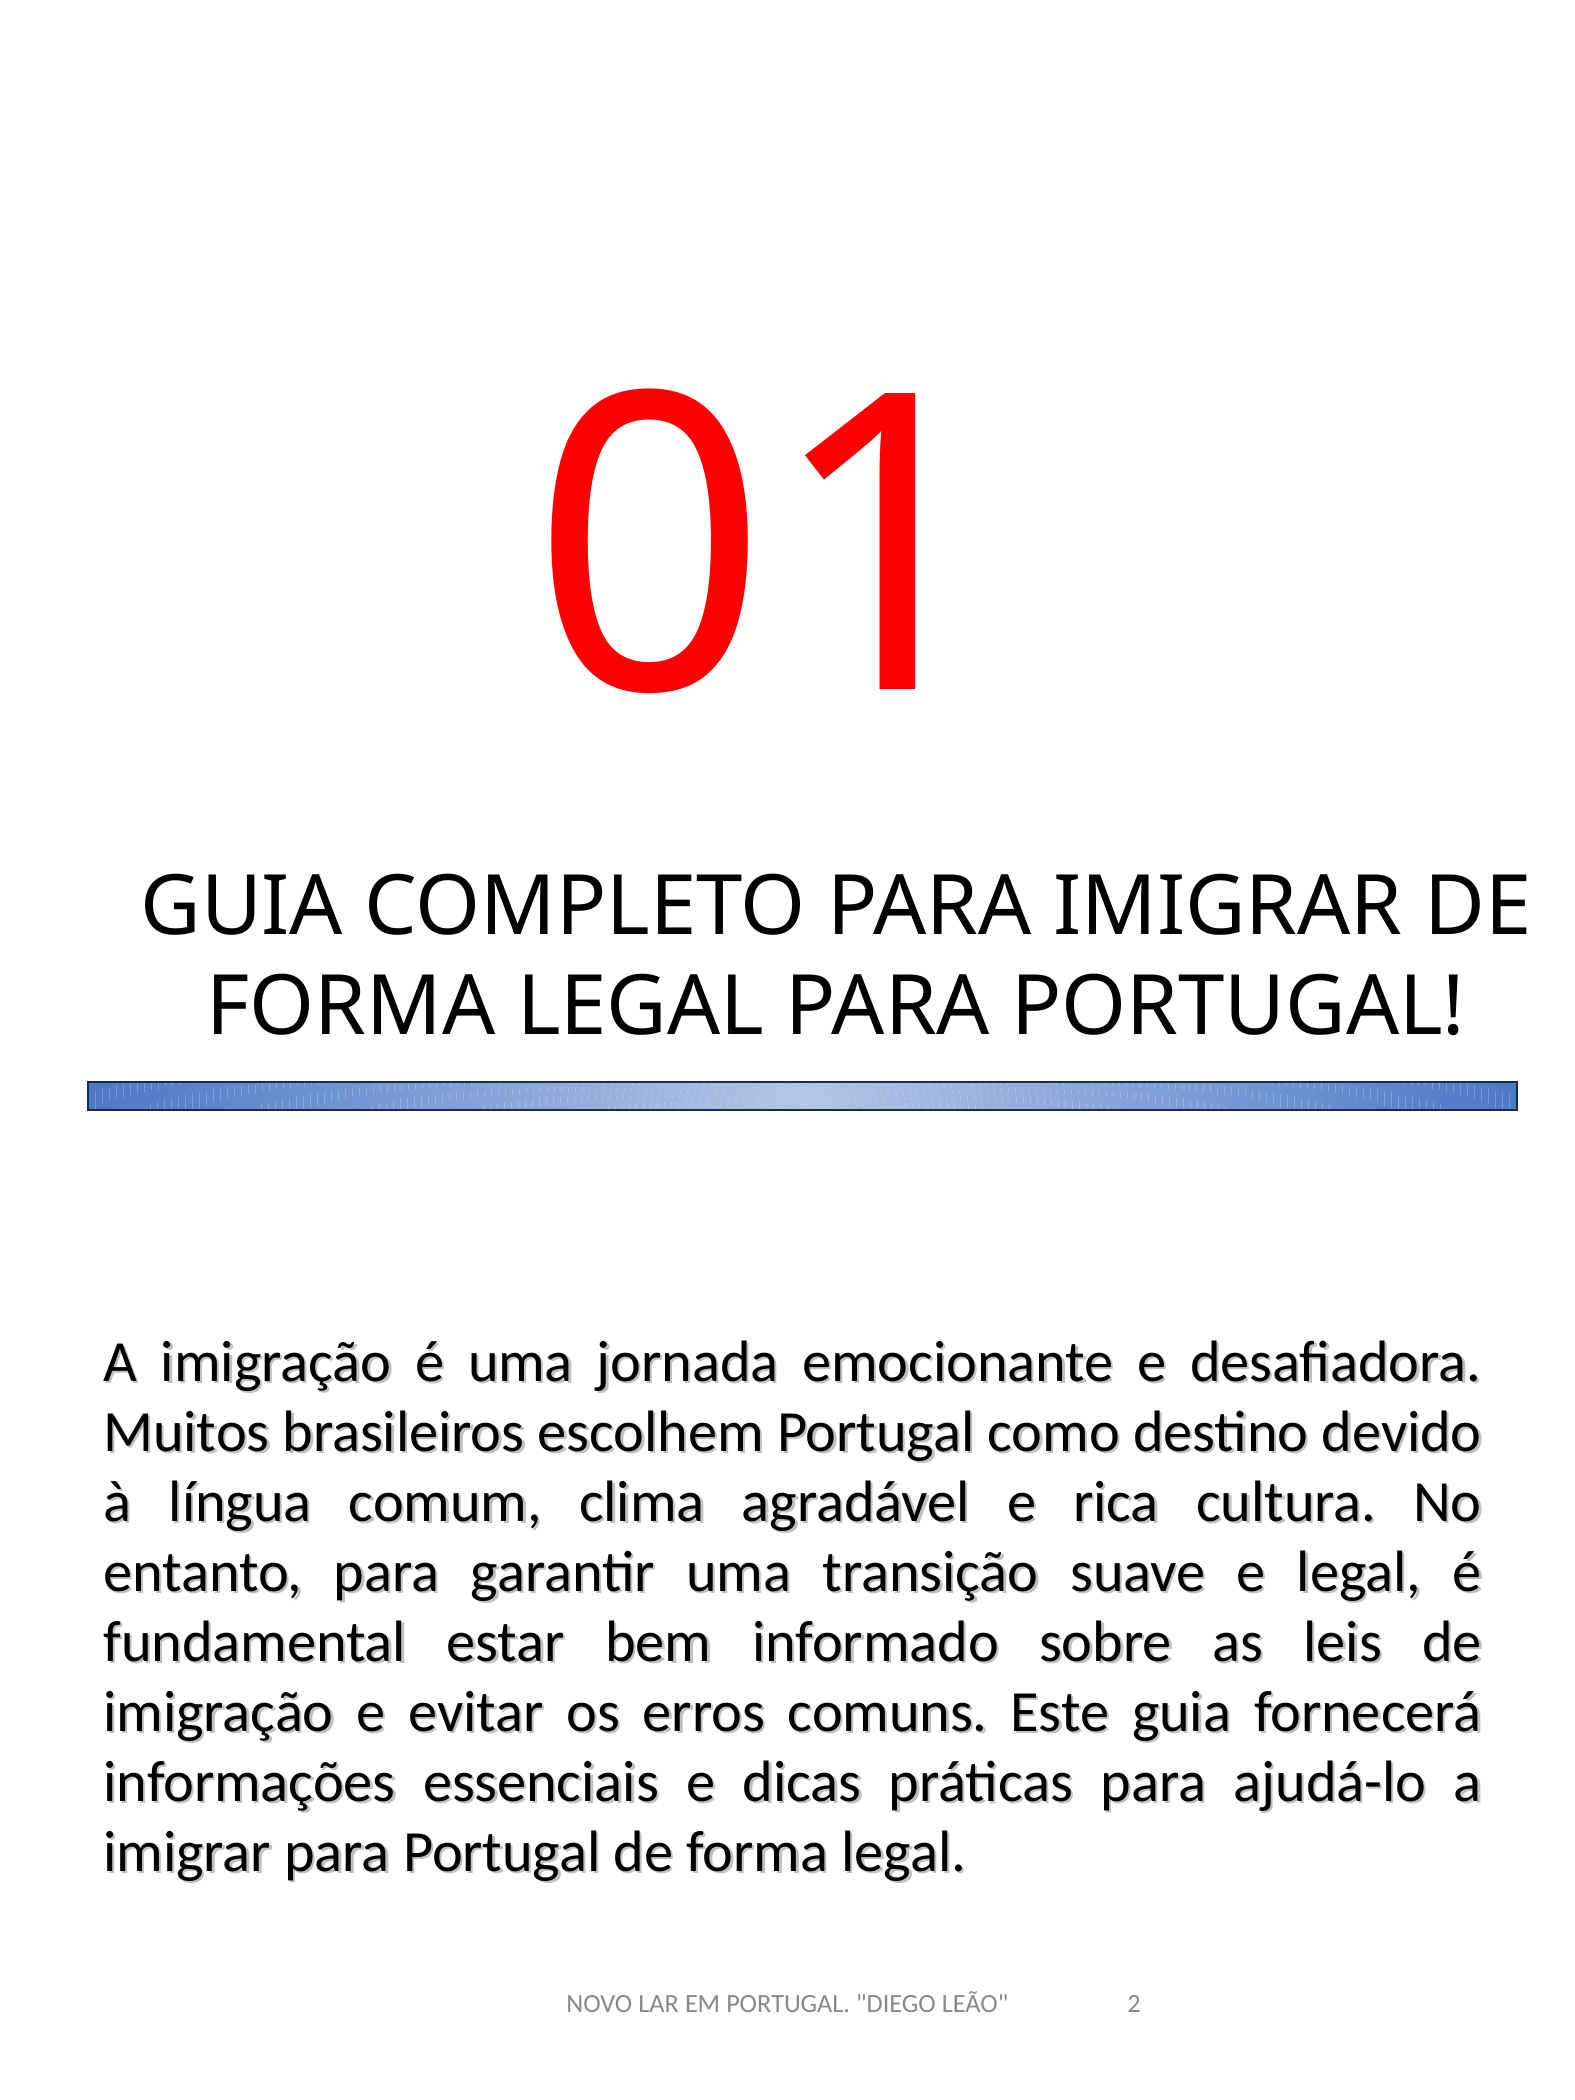

01
GUIA COMPLETO PARA IMIGRAR DE FORMA LEGAL PARA PORTUGAL!
A imigração é uma jornada emocionante e desafiadora. Muitos brasileiros escolhem Portugal como destino devido à língua comum, clima agradável e rica cultura. No entanto, para garantir uma transição suave e legal, é fundamental estar bem informado sobre as leis de imigração e evitar os erros comuns. Este guia fornecerá informações essenciais e dicas práticas para ajudá-lo a imigrar para Portugal de forma legal.
NOVO LAR EM PORTUGAL. "DIEGO LEÃO"